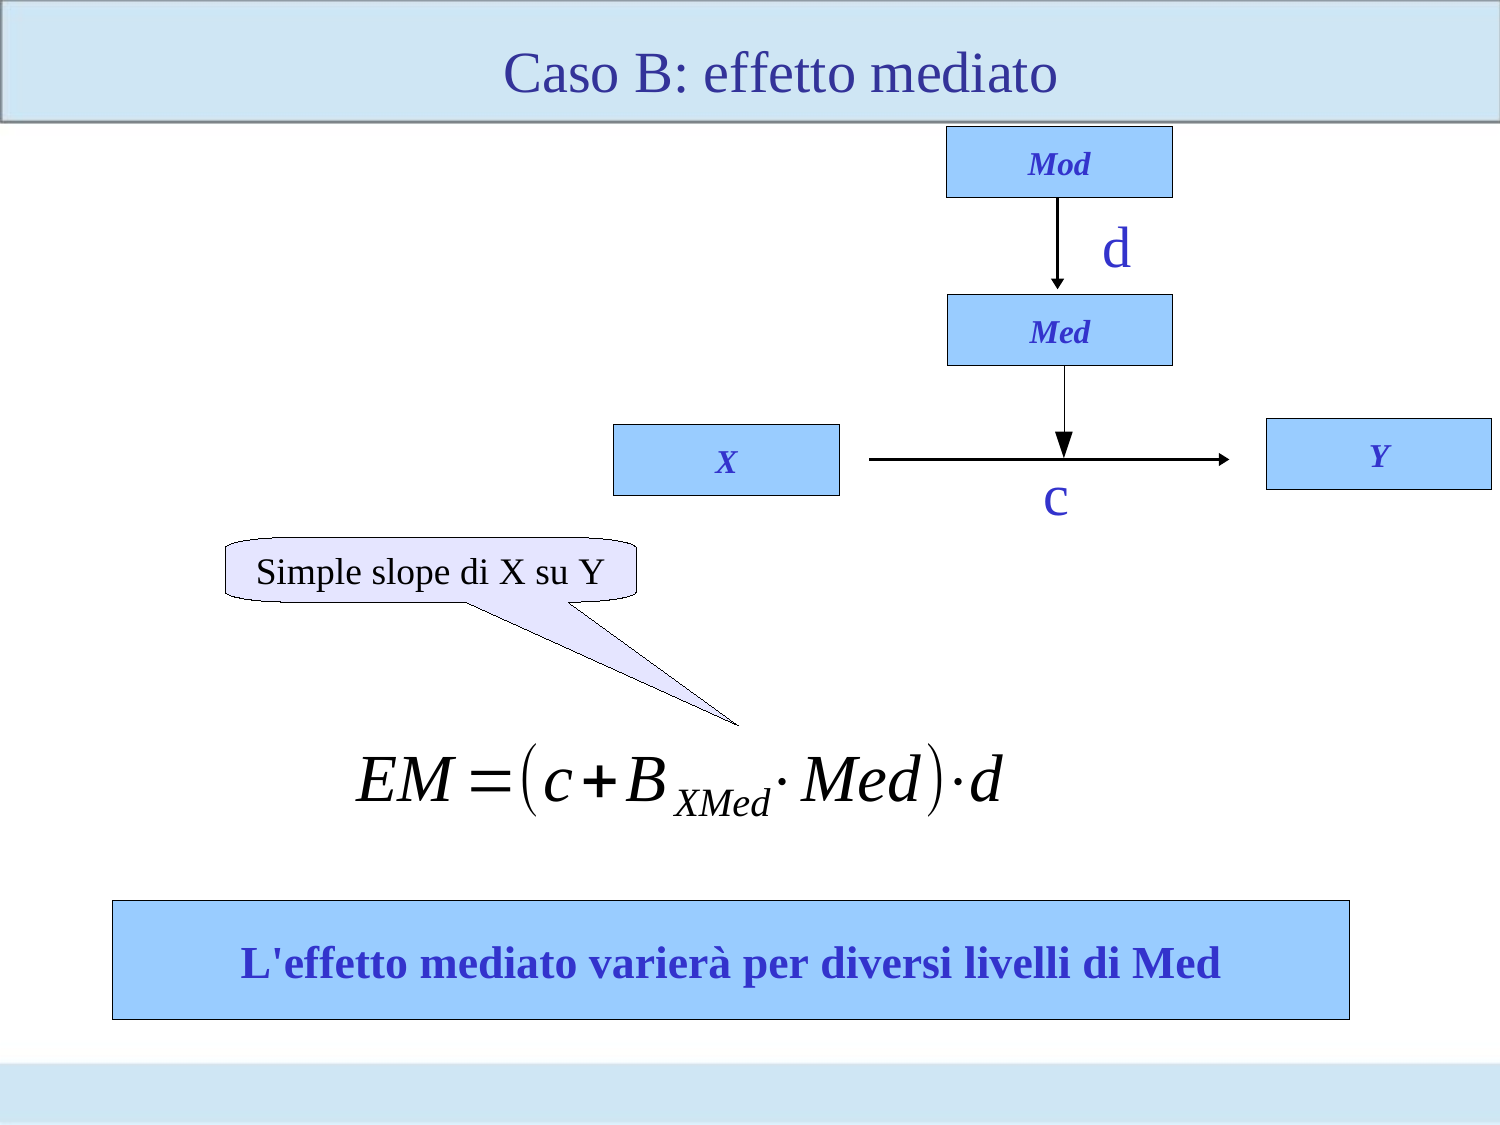

# Caso B: effetto mediato
Mod
d
Med
Y
X
c
Simple slope di X su Y
L'effetto mediato varierà per diversi livelli di Med